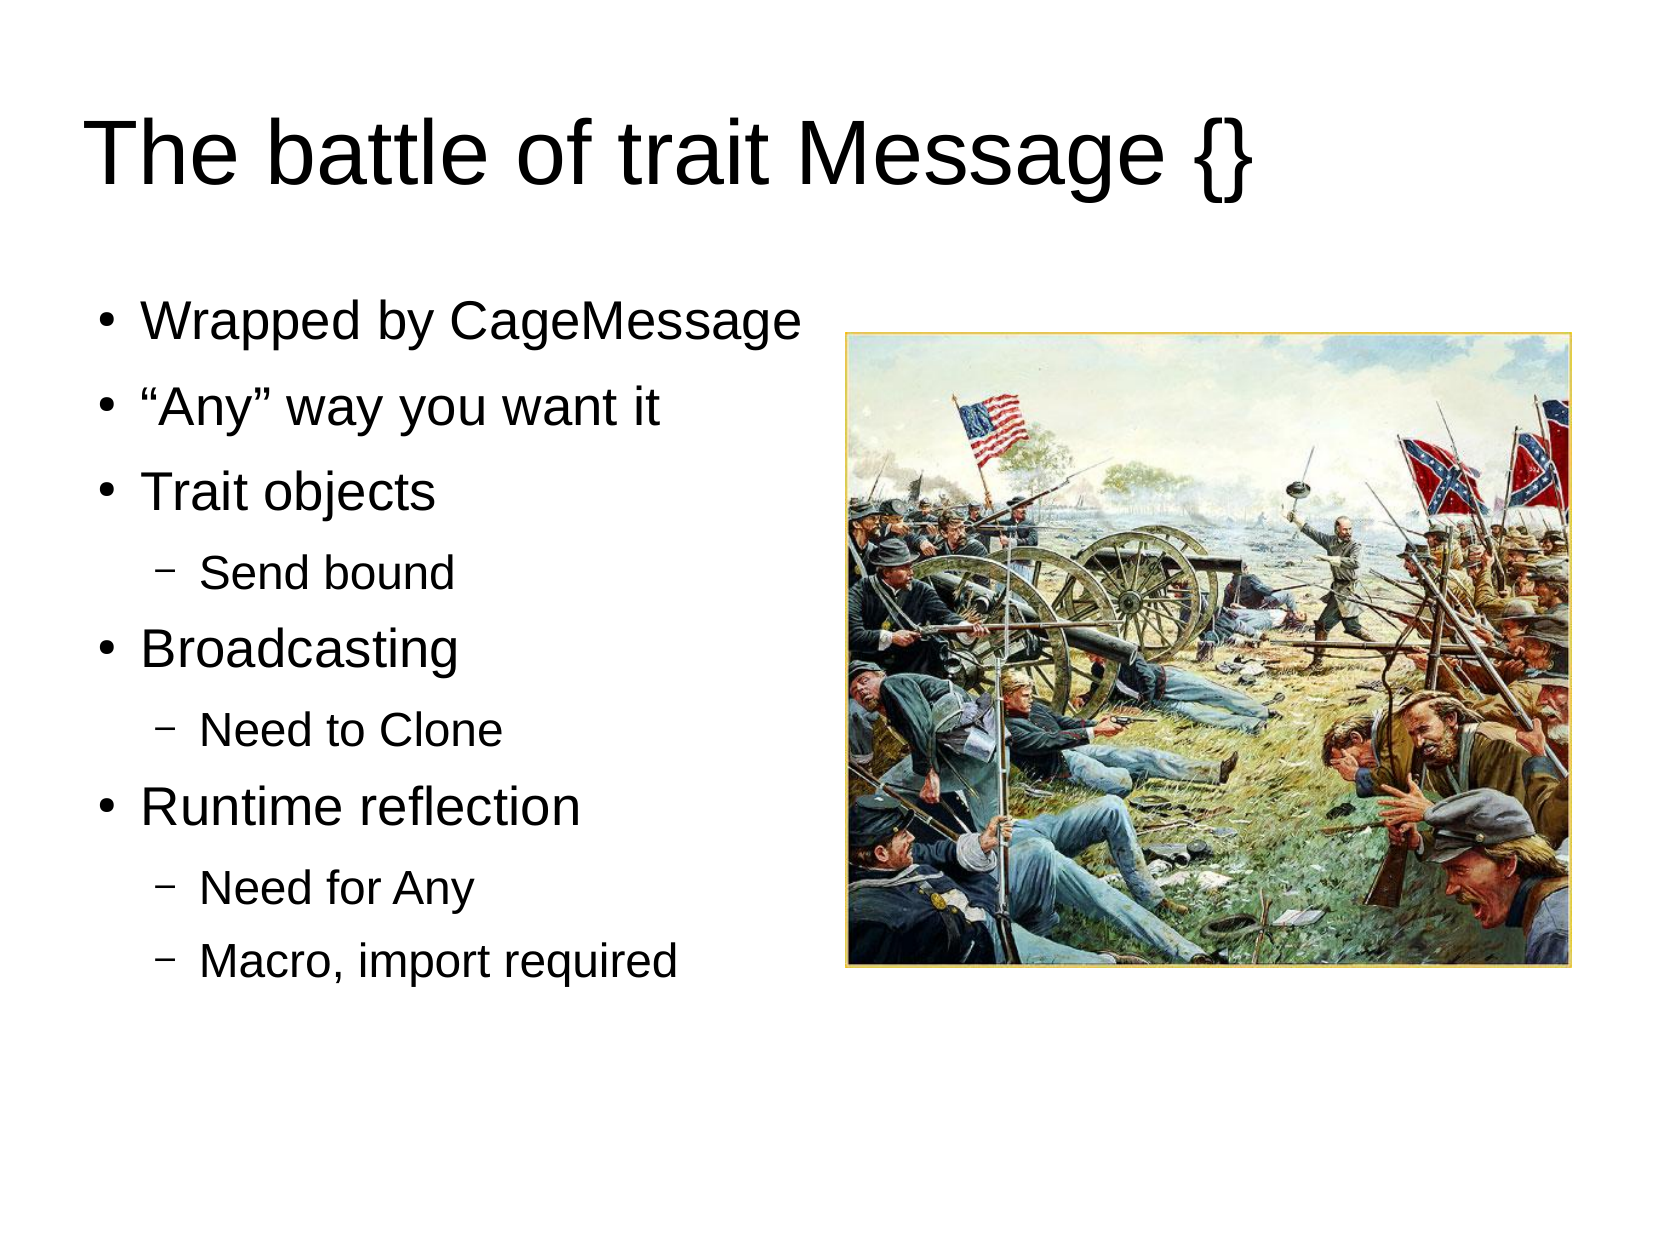

# The battle of trait Message {}
Wrapped by CageMessage
“Any” way you want it
Trait objects
Send bound
Broadcasting
Need to Clone
Runtime reflection
Need for Any
Macro, import required